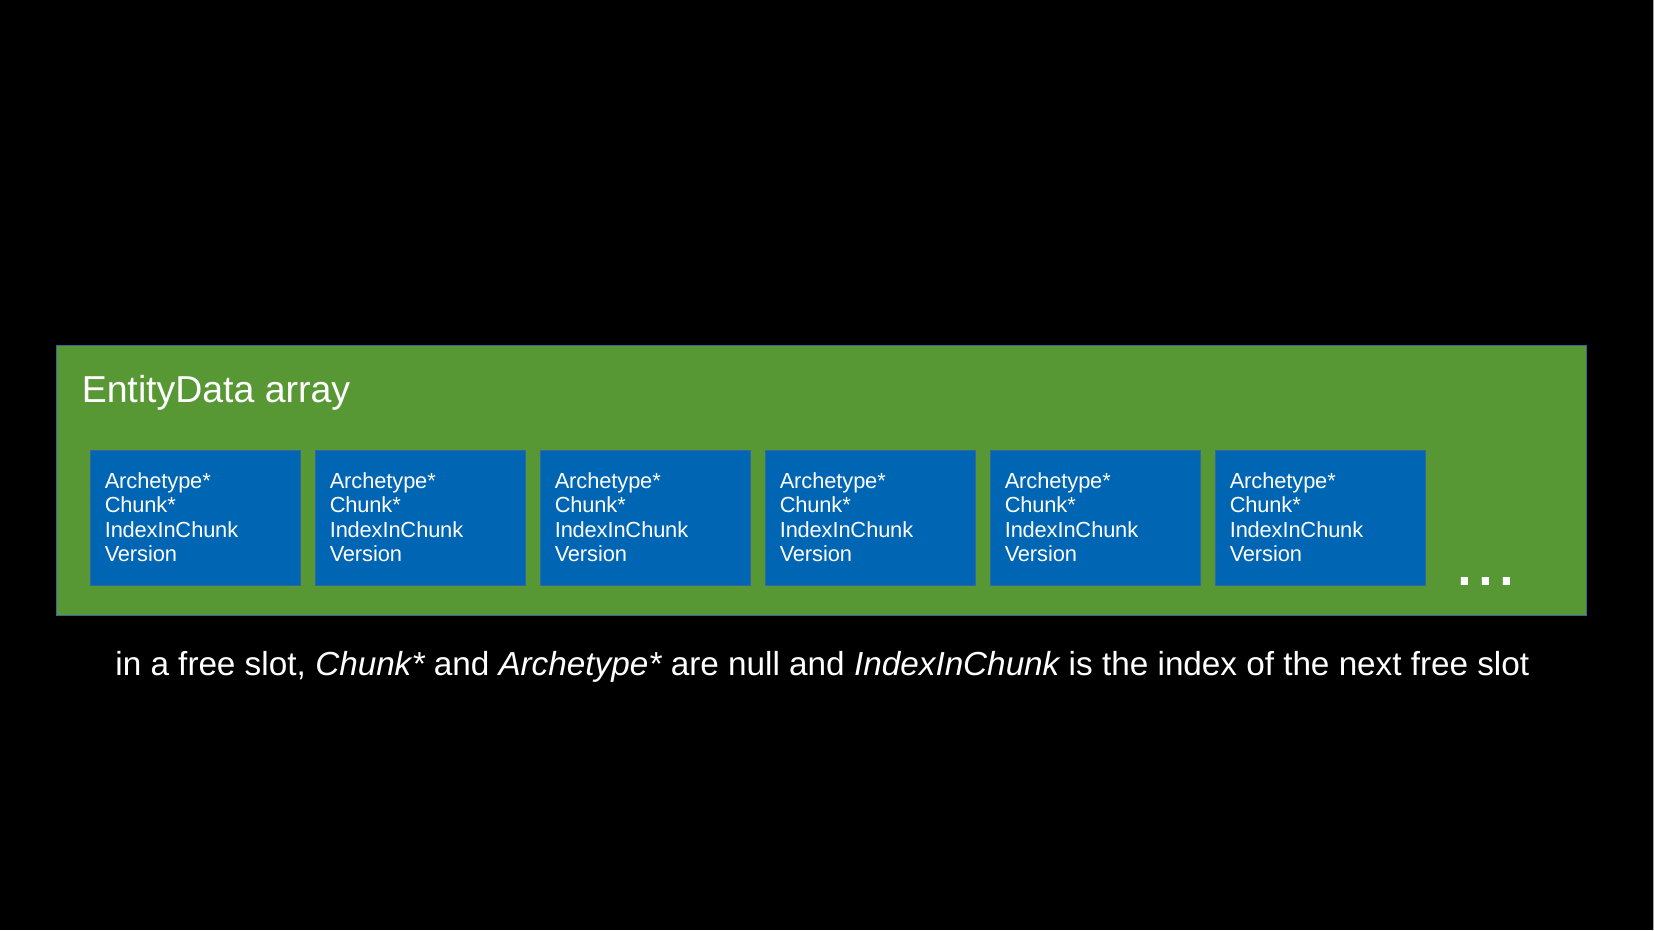

EntityData array
Archetype*
Chunk*
IndexInChunk
Version
Archetype*
Chunk*
IndexInChunk
Version
Archetype*
Chunk*
IndexInChunk
Version
Archetype*
Chunk*
IndexInChunk
Version
Archetype*
Chunk*
IndexInChunk
Version
Archetype*
Chunk*
IndexInChunk
Version
...
in a free slot, Chunk* and Archetype* are null and IndexInChunk is the index of the next free slot